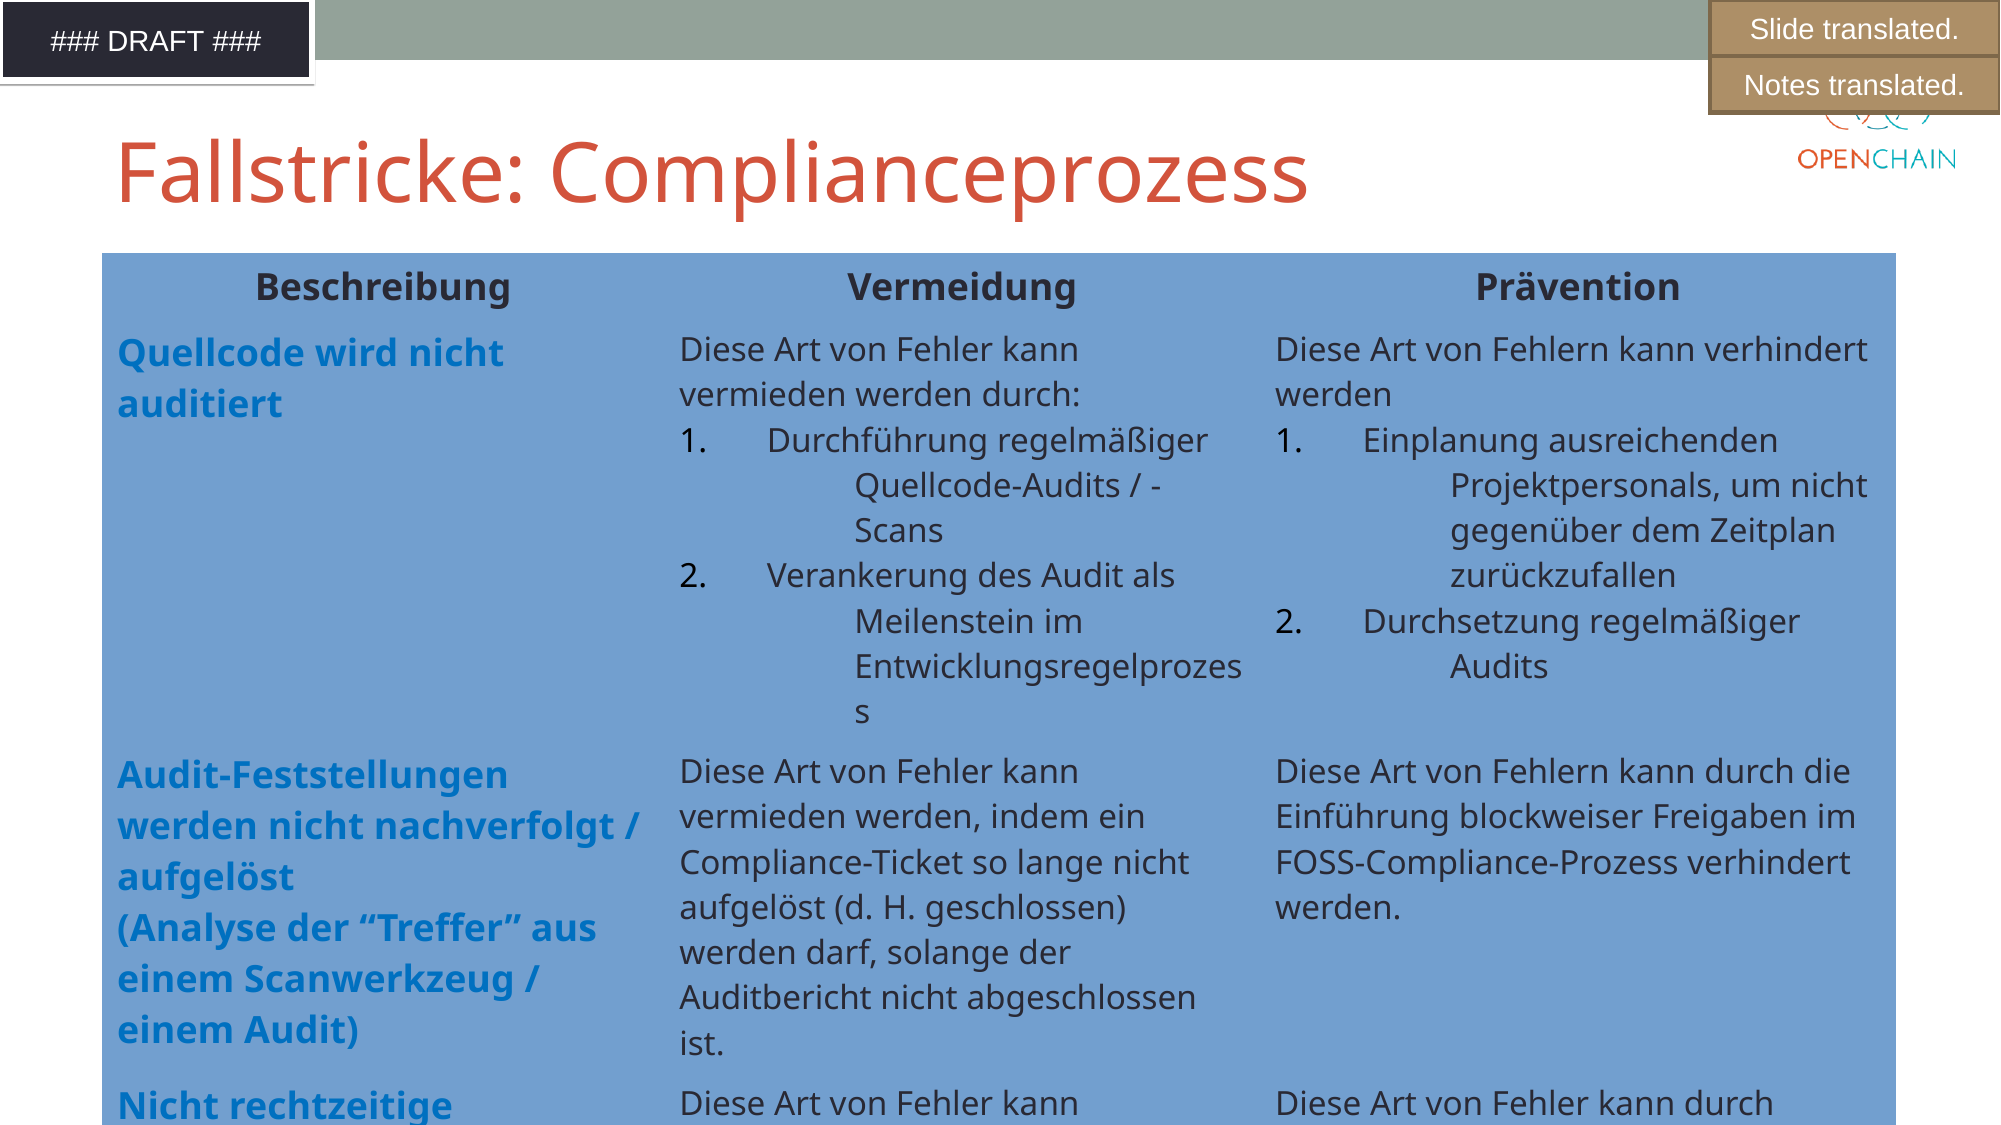

GFX translated.
GFX translated.
GFX translated.
Slide translated.
Notes translated.
# Fallstricke: Complianceprozess
| Beschreibung | Vermeidung | Prävention |
| --- | --- | --- |
| Quellcode wird nicht auditiert | Diese Art von Fehler kann vermieden werden durch: Durchführung regelmäßiger Quellcode-Audits / -Scans Verankerung des Audit als Meilenstein im Entwicklungsregelprozess | Diese Art von Fehlern kann verhindert werden Einplanung ausreichenden Projektpersonals, um nicht gegenüber dem Zeitplan zurückzufallen Durchsetzung regelmäßiger Audits |
| Audit-Feststellungen werden nicht nachverfolgt / aufgelöst (Analyse der “Treffer” aus einem Scanwerkzeug / einem Audit) | Diese Art von Fehler kann vermieden werden, indem ein Compliance-Ticket so lange nicht aufgelöst (d. H. geschlossen) werden darf, solange der Auditbericht nicht abgeschlossen ist. | Diese Art von Fehlern kann durch die Einführung blockweiser Freigaben im FOSS-Compliance-Prozess verhindert werden. |
| Nicht rechtzeitige Überprüfung von FOSS | Diese Art von Fehler kann vermieden werden, indem FOSS-Review-Anfragen frühzeitig eingeleitet werden, selbst wenn die Entwicklung noch nicht über die Übernahme des FOSS-Quellcodes entschieden hat. | Diese Art von Fehler kann durch Schulungen verhindert werden. |